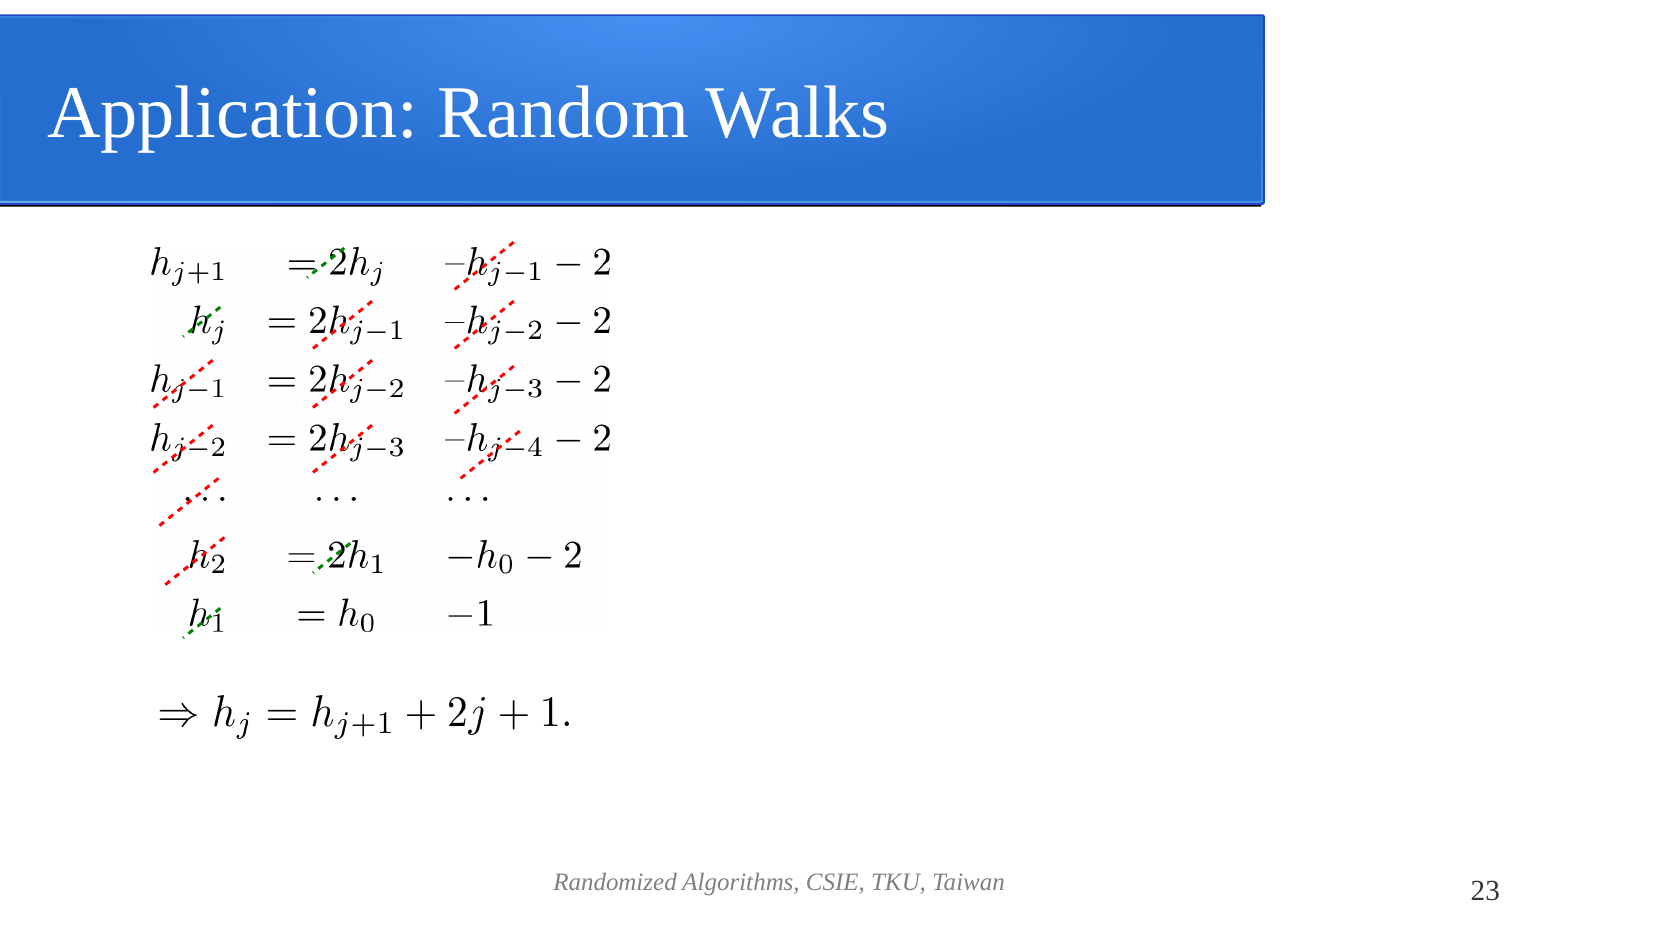

# Application: Random Walks
Randomized Algorithms, CSIE, TKU, Taiwan
23